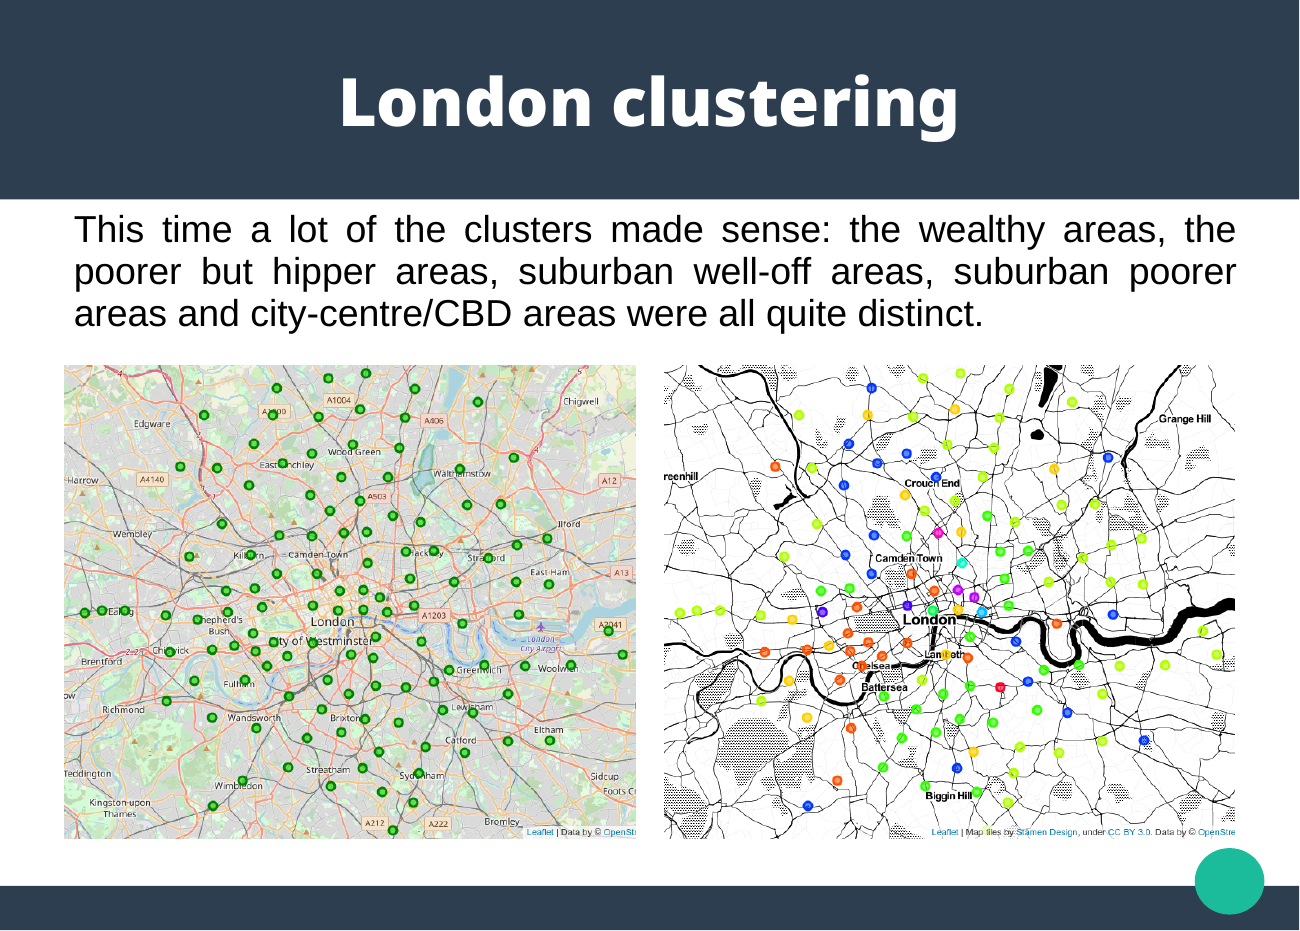

London clustering
This time a lot of the clusters made sense: the wealthy areas, the poorer but hipper areas, suburban well-off areas, suburban poorer areas and city-centre/CBD areas were all quite distinct.